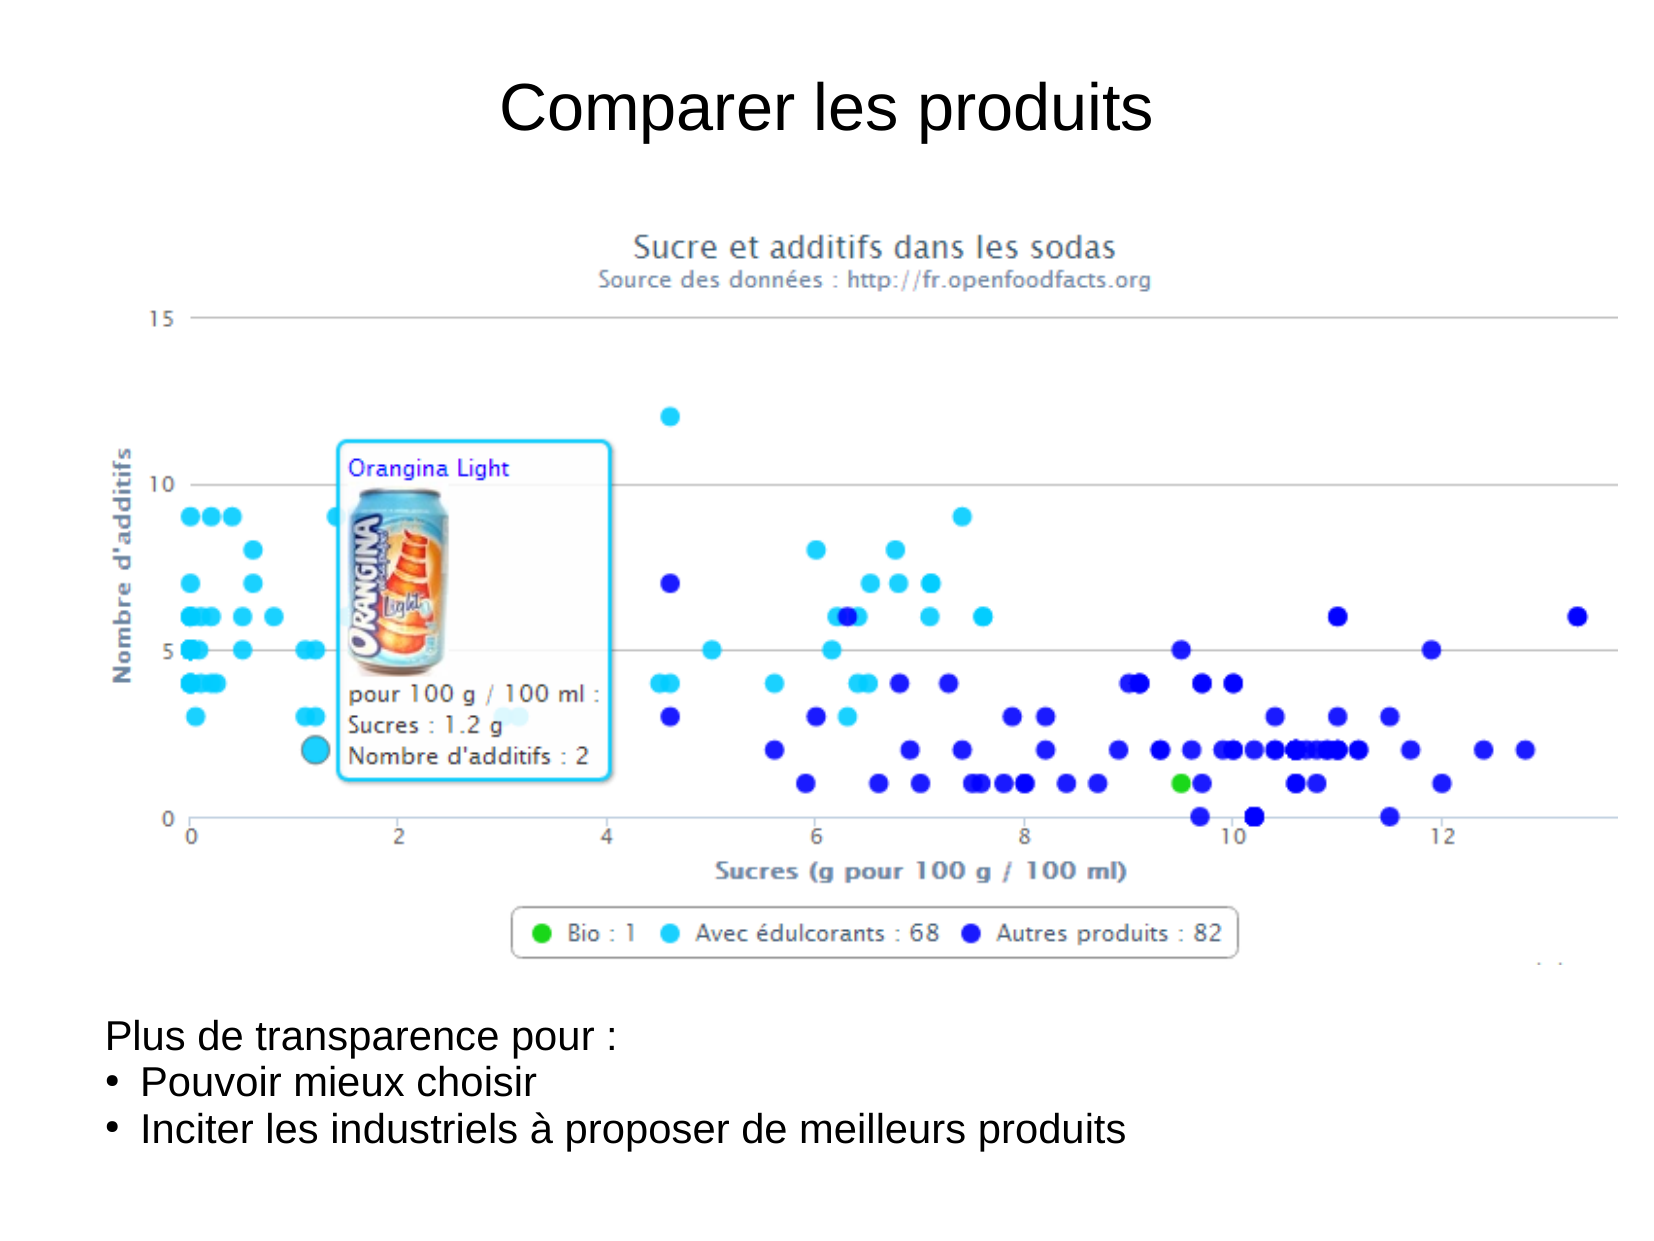

# Comparer les produits
Plus de transparence pour :
Pouvoir mieux choisir
Inciter les industriels à proposer de meilleurs produits